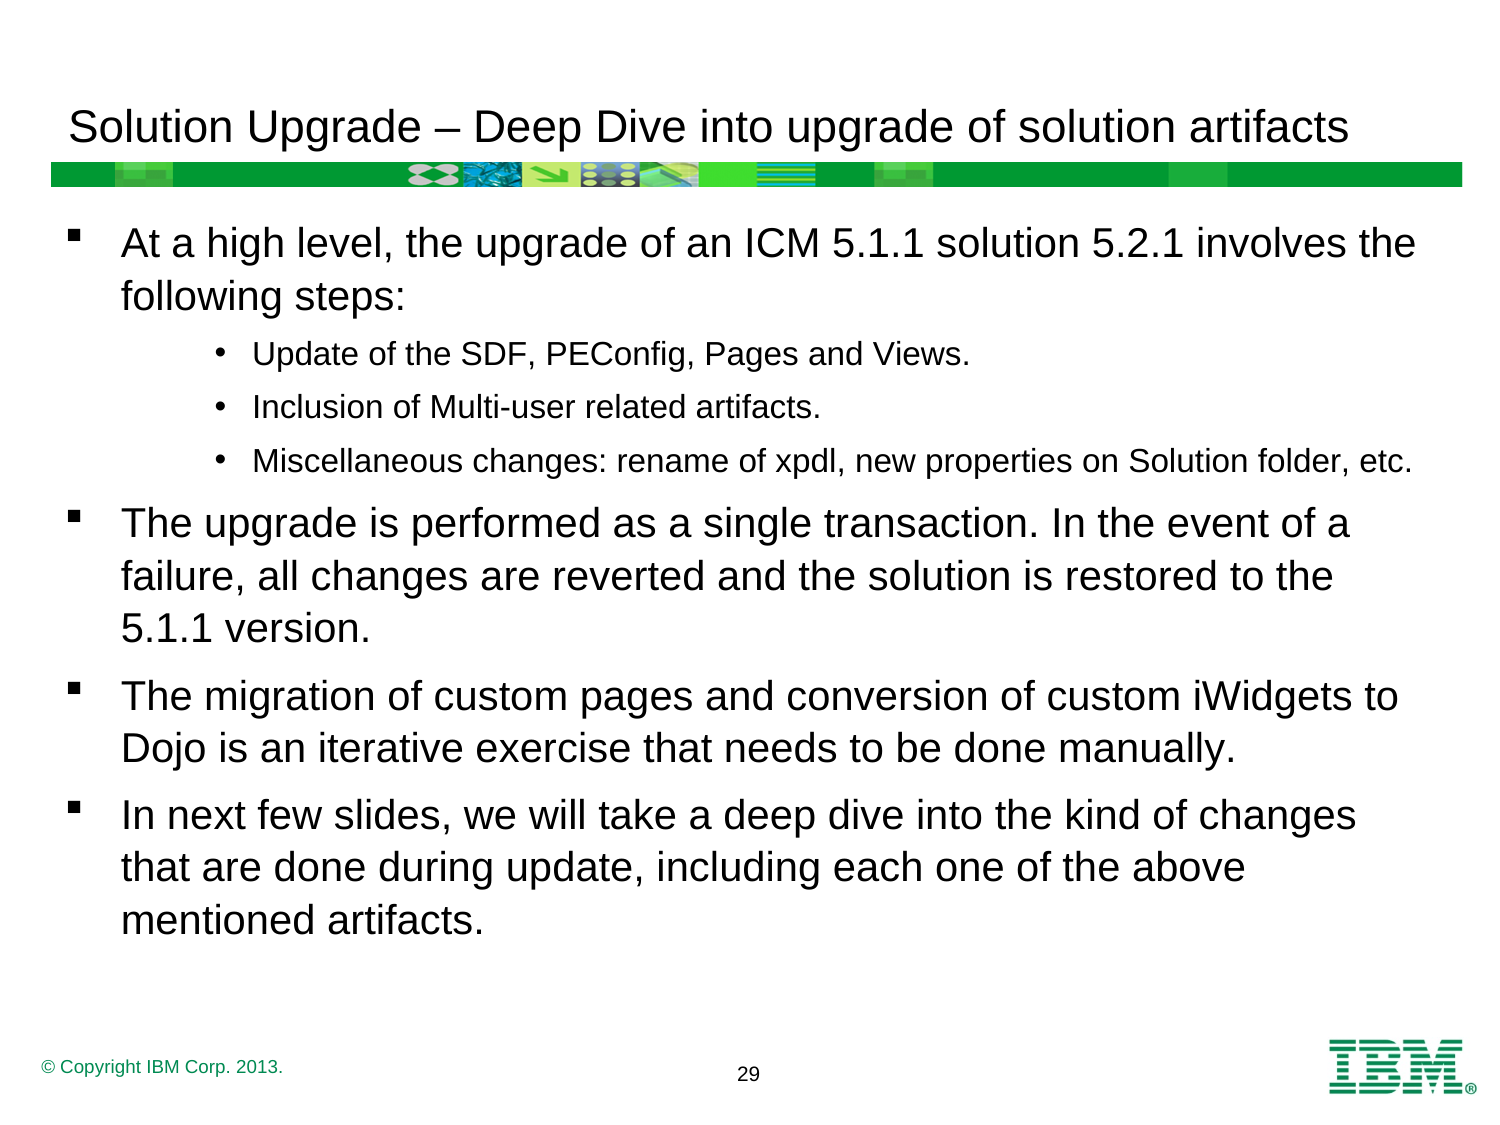

# Solution Upgrade – Deep Dive into upgrade of solution artifacts
At a high level, the upgrade of an ICM 5.1.1 solution 5.2.1 involves the following steps:
Update of the SDF, PEConfig, Pages and Views.
Inclusion of Multi-user related artifacts.
Miscellaneous changes: rename of xpdl, new properties on Solution folder, etc.
The upgrade is performed as a single transaction. In the event of a failure, all changes are reverted and the solution is restored to the 5.1.1 version.
The migration of custom pages and conversion of custom iWidgets to Dojo is an iterative exercise that needs to be done manually.
In next few slides, we will take a deep dive into the kind of changes that are done during update, including each one of the above mentioned artifacts.
29